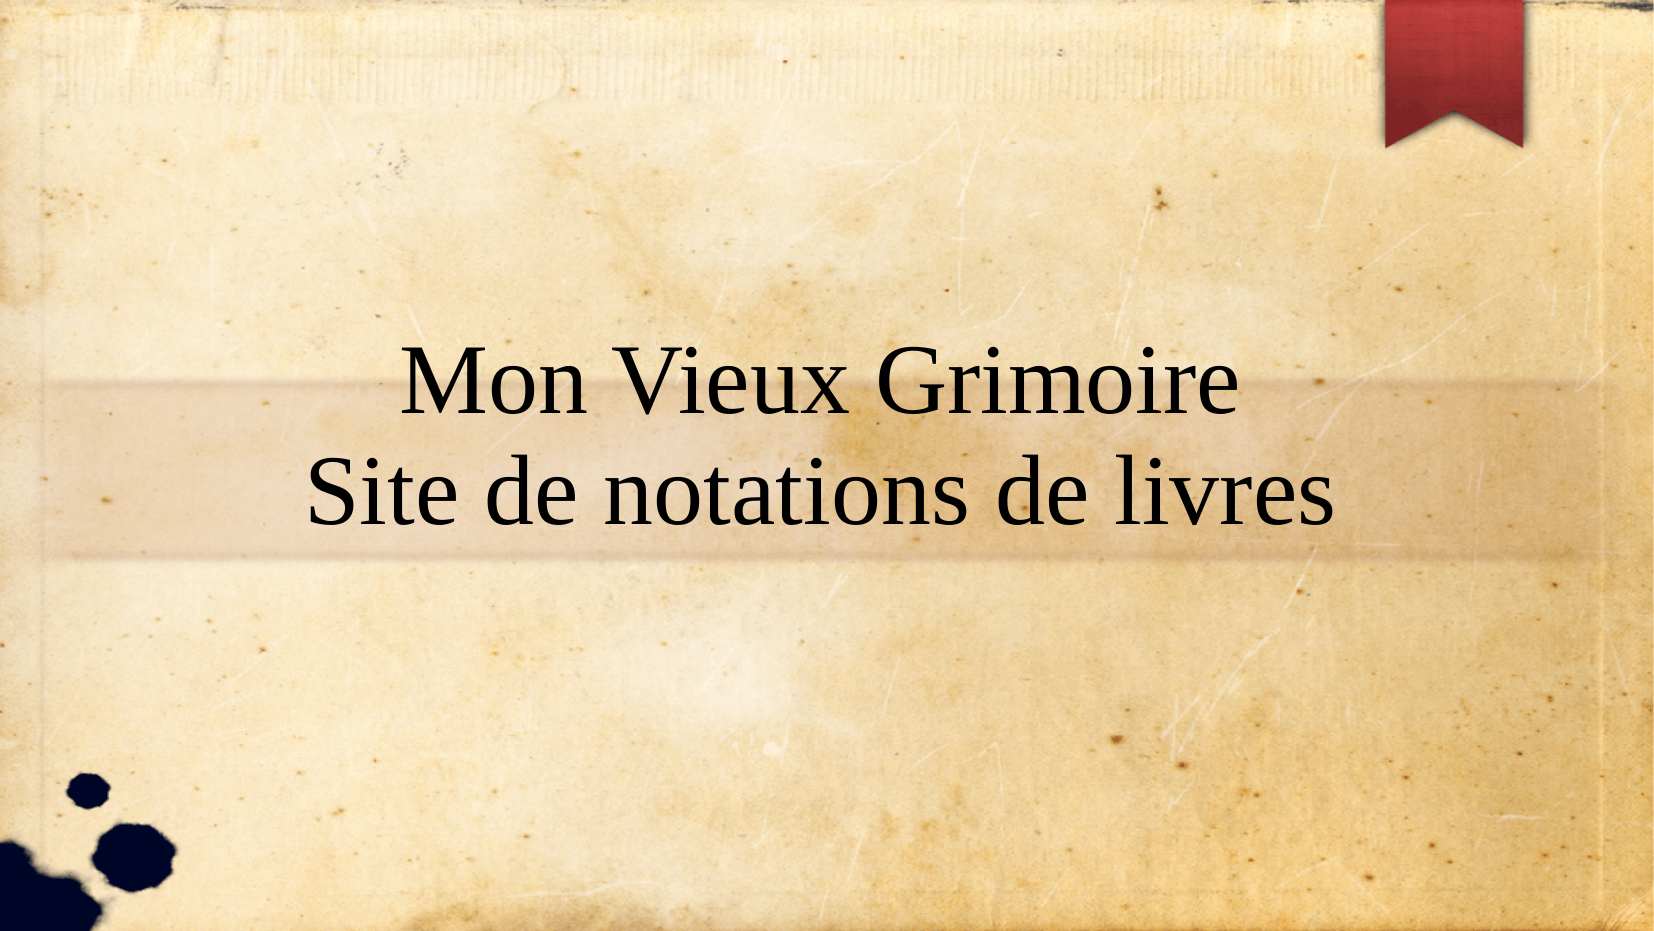

# Mon Vieux Grimoire Site de notations de livres